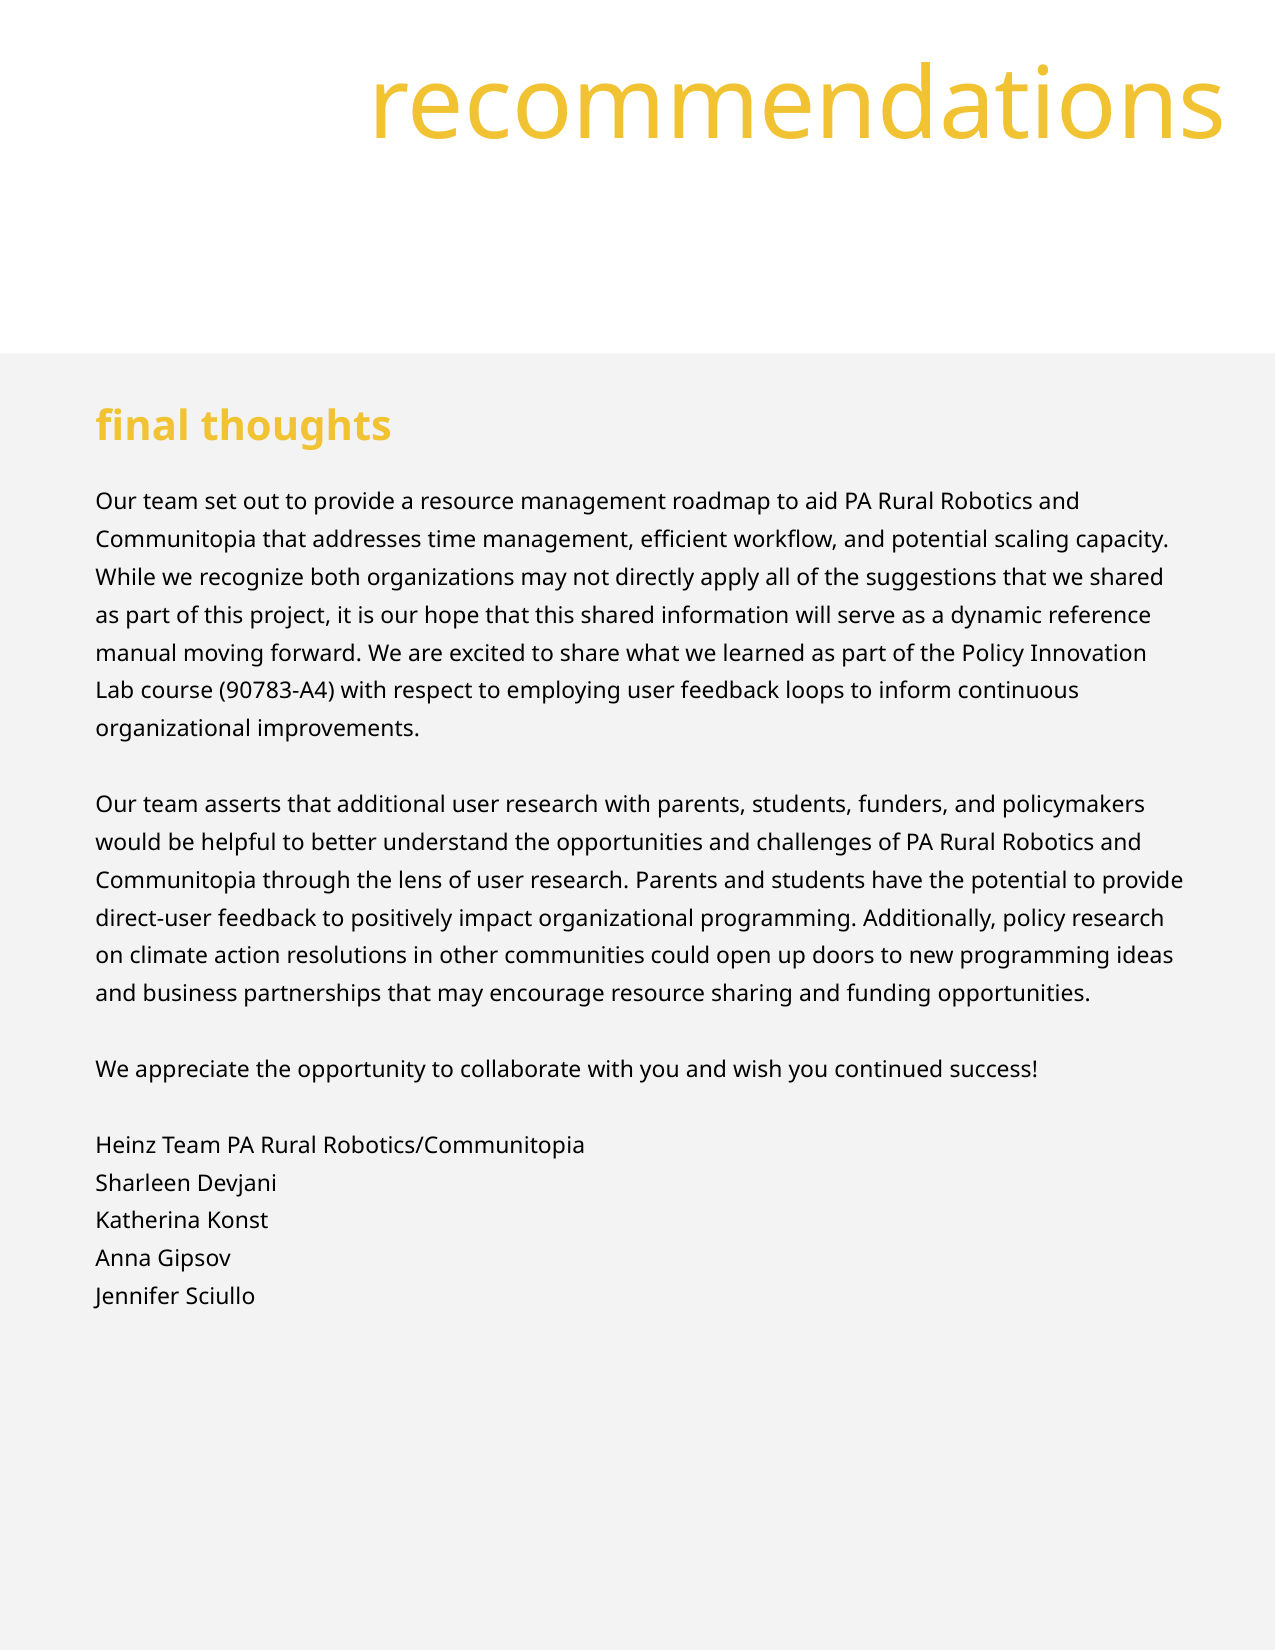

# recommendations
final thoughts
Our team set out to provide a resource management roadmap to aid PA Rural Robotics and Communitopia that addresses time management, efficient workflow, and potential scaling capacity. While we recognize both organizations may not directly apply all of the suggestions that we shared as part of this project, it is our hope that this shared information will serve as a dynamic reference manual moving forward. We are excited to share what we learned as part of the Policy Innovation Lab course (90783-A4) with respect to employing user feedback loops to inform continuous organizational improvements.
Our team asserts that additional user research with parents, students, funders, and policymakers would be helpful to better understand the opportunities and challenges of PA Rural Robotics and Communitopia through the lens of user research. Parents and students have the potential to provide direct-user feedback to positively impact organizational programming. Additionally, policy research on climate action resolutions in other communities could open up doors to new programming ideas and business partnerships that may encourage resource sharing and funding opportunities.
We appreciate the opportunity to collaborate with you and wish you continued success!
Heinz Team PA Rural Robotics/Communitopia
Sharleen Devjani
Katherina Konst
Anna Gipsov
Jennifer Sciullo